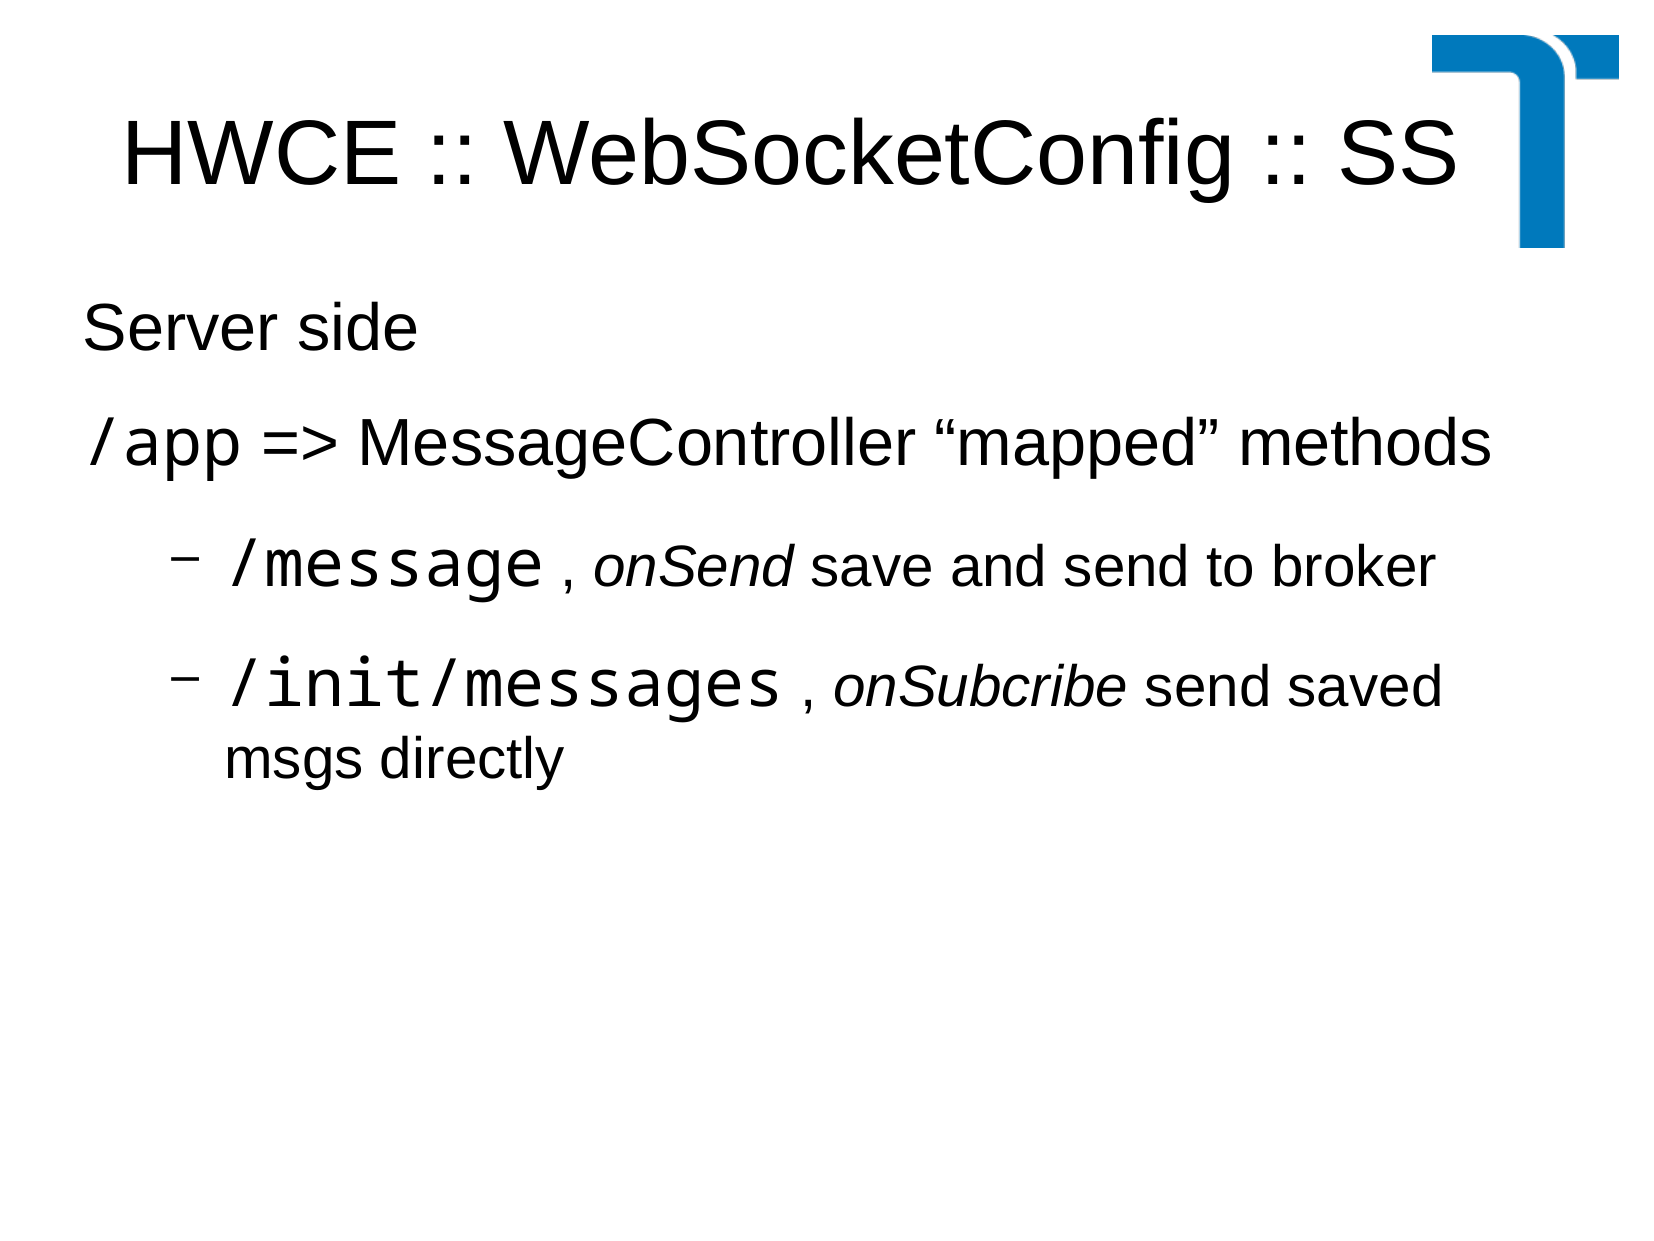

# HWCE :: WebSocketConfig :: SS
Server side
/app => MessageController “mapped” methods
/message , onSend save and send to broker
/init/messages , onSubcribe send saved msgs directly